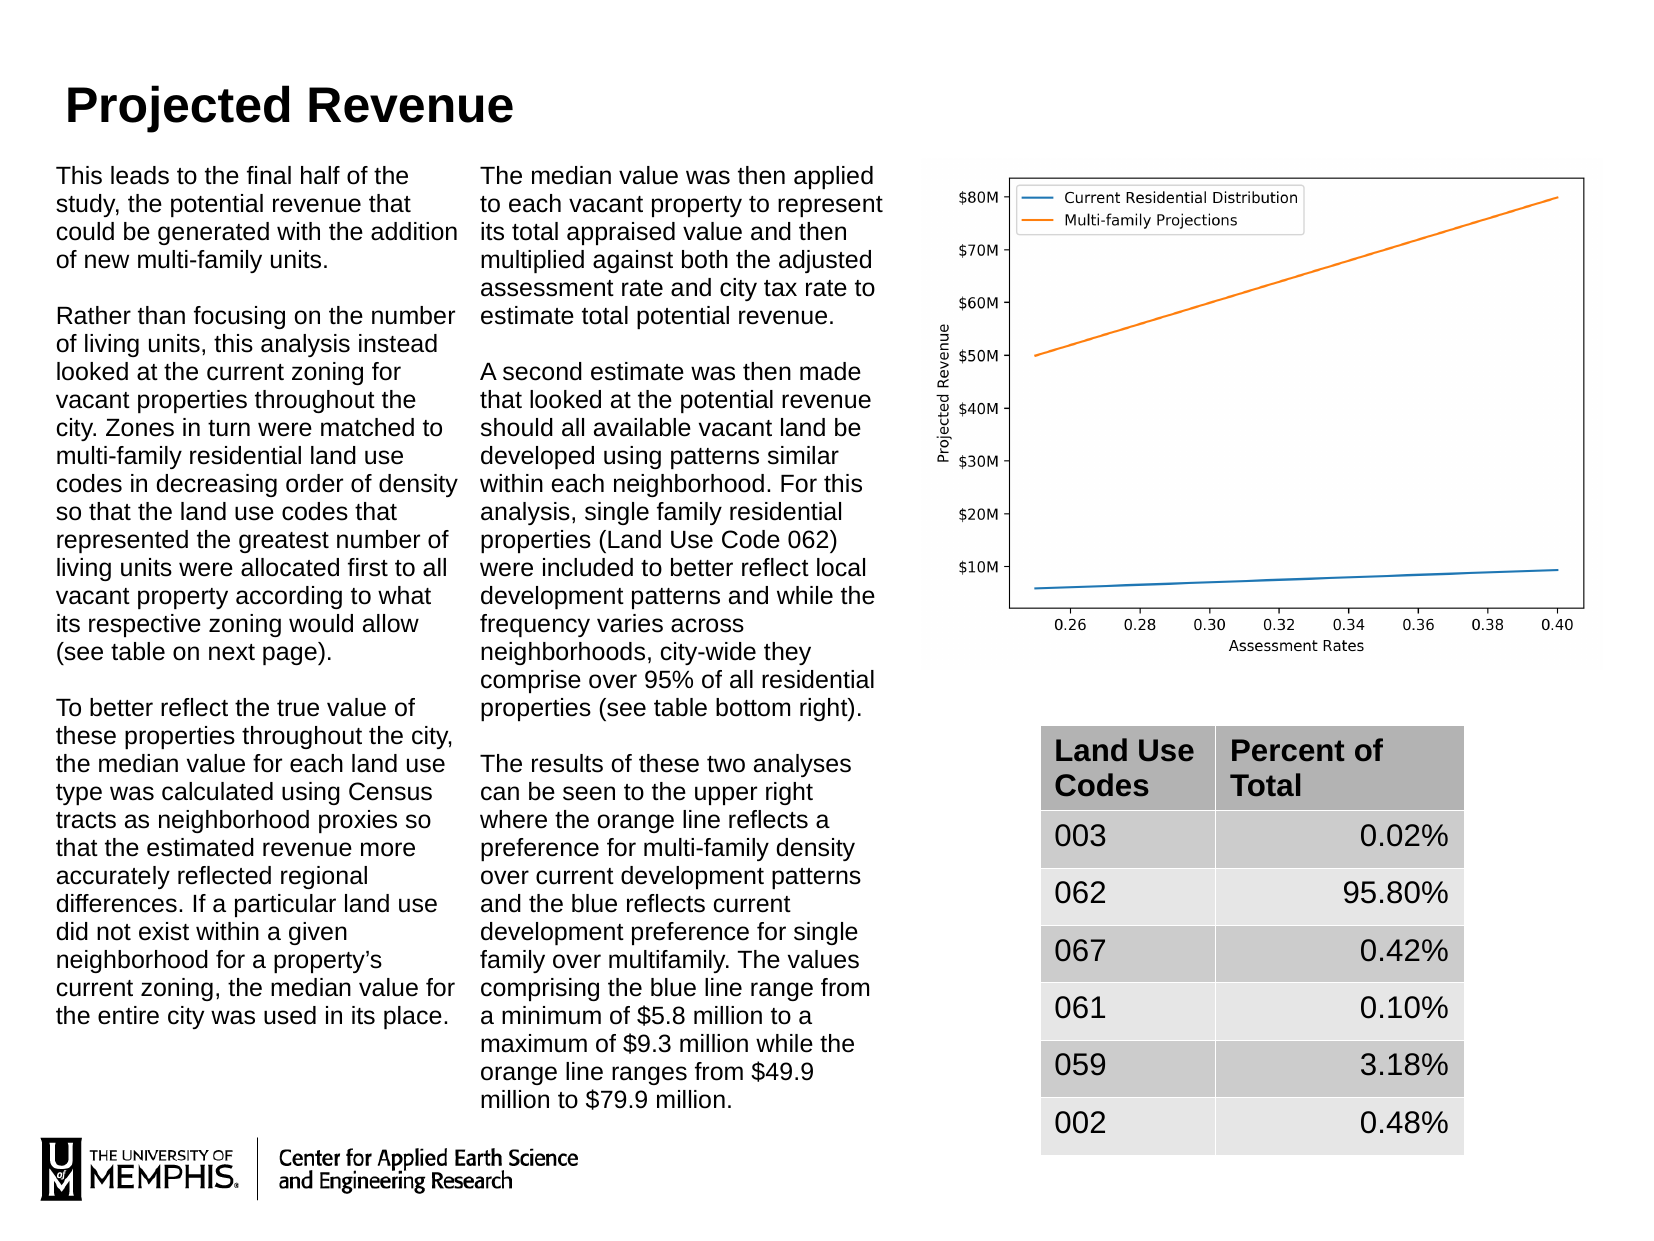

# Projected Revenue
This leads to the final half of the study, the potential revenue that could be generated with the addition of new multi-family units.
Rather than focusing on the number of living units, this analysis instead looked at the current zoning for vacant properties throughout the city. Zones in turn were matched to multi-family residential land use codes in decreasing order of density so that the land use codes that represented the greatest number of living units were allocated first to all vacant property according to what its respective zoning would allow (see table on next page).
To better reflect the true value of these properties throughout the city, the median value for each land use type was calculated using Census tracts as neighborhood proxies so that the estimated revenue more accurately reflected regional differences. If a particular land use did not exist within a given neighborhood for a property’s current zoning, the median value for the entire city was used in its place.
The median value was then applied to each vacant property to represent its total appraised value and then multiplied against both the adjusted assessment rate and city tax rate to estimate total potential revenue.
A second estimate was then made that looked at the potential revenue should all available vacant land be developed using patterns similar within each neighborhood. For this analysis, single family residential properties (Land Use Code 062) were included to better reflect local development patterns and while the frequency varies across neighborhoods, city-wide they comprise over 95% of all residential properties (see table bottom right).
The results of these two analyses can be seen to the upper right where the orange line reflects a preference for multi-family density over current development patterns and the blue reflects current development preference for single family over multifamily. The values comprising the blue line range from a minimum of $5.8 million to a maximum of $9.3 million while the orange line ranges from $49.9 million to $79.9 million.
| Land Use Codes | Percent of Total |
| --- | --- |
| 003 | 0.02% |
| 062 | 95.80% |
| 067 | 0.42% |
| 061 | 0.10% |
| 059 | 3.18% |
| 002 | 0.48% |